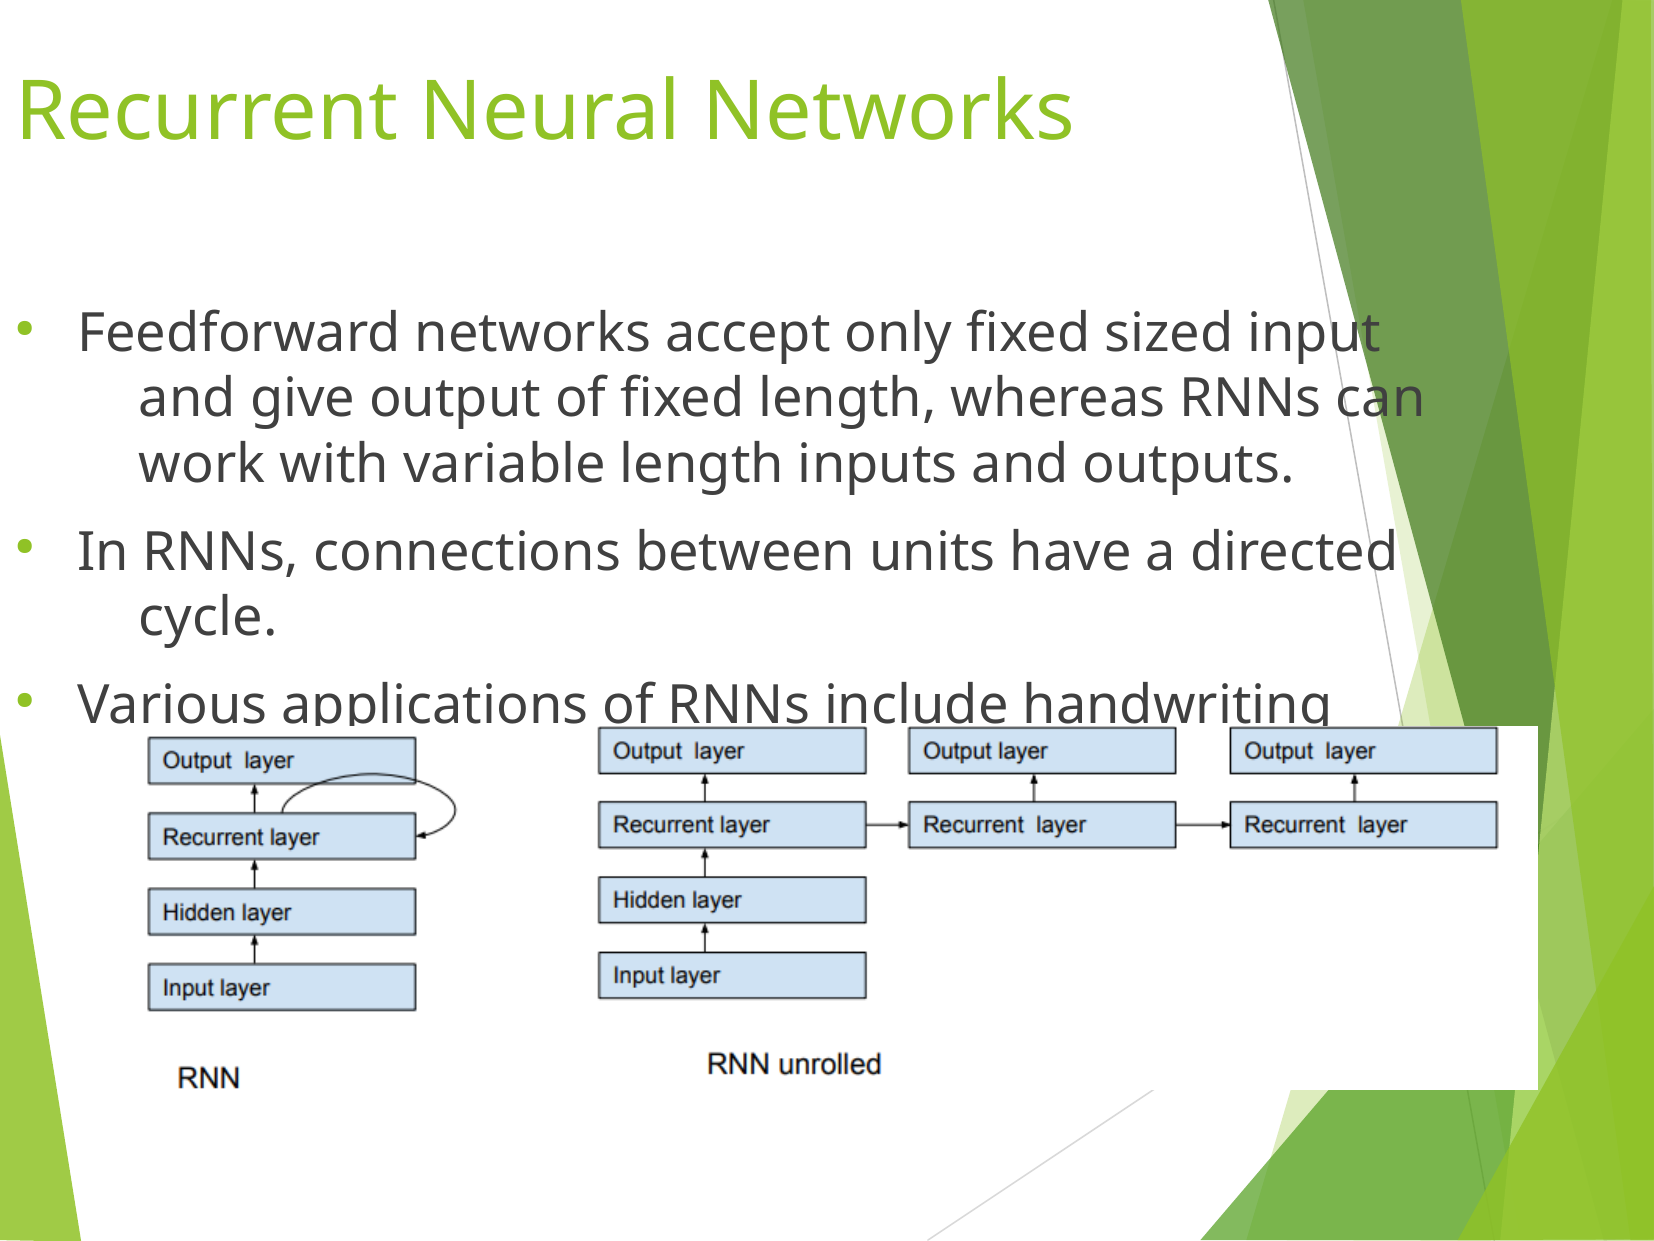

# Recurrent Neural Networks
Feedforward networks accept only fixed sized input and give output of fixed length, whereas RNNs can work with variable length inputs and outputs.
In RNNs, connections between units have a directed cycle.
Various applications of RNNs include handwriting recognition and speech recognition.